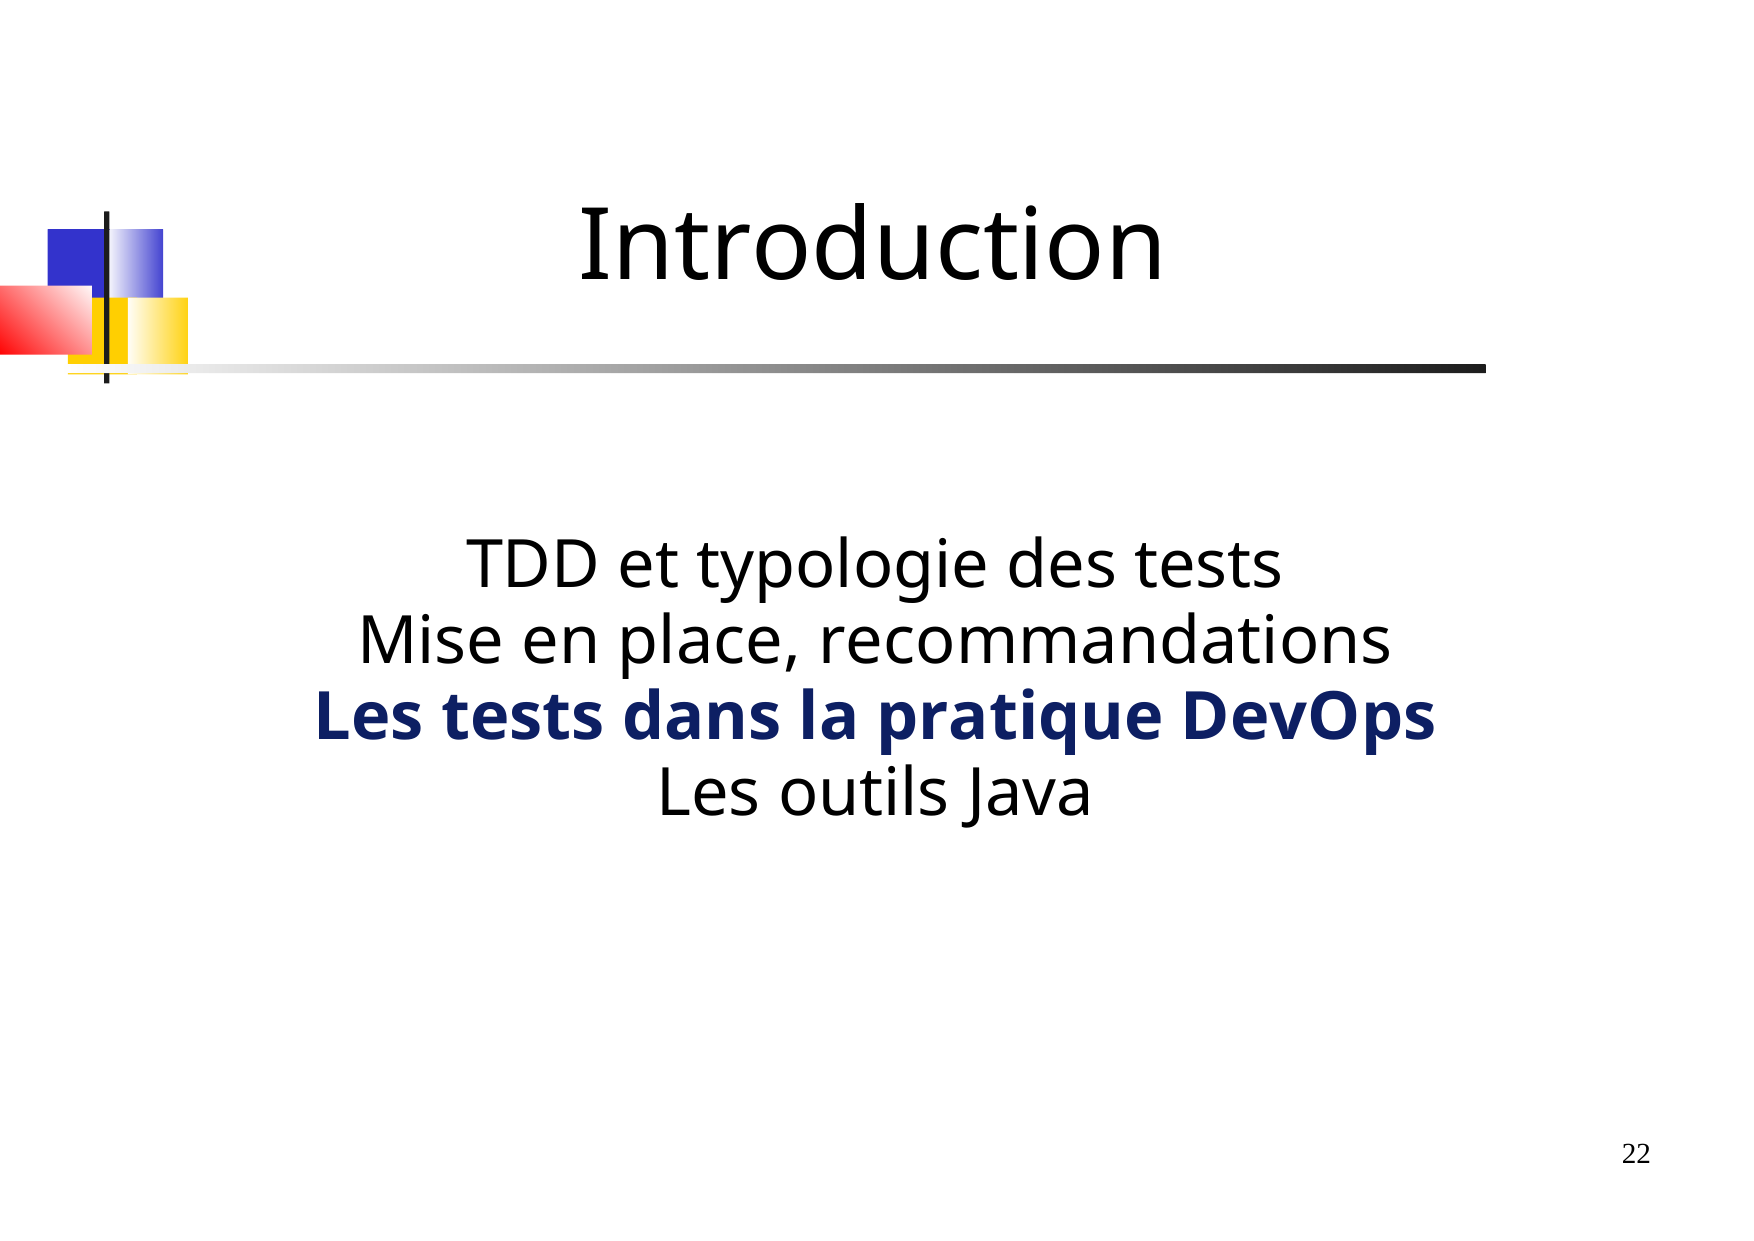

# Introduction
TDD et typologie des tests
Mise en place, recommandations
Les tests dans la pratique DevOps
Les outils Java